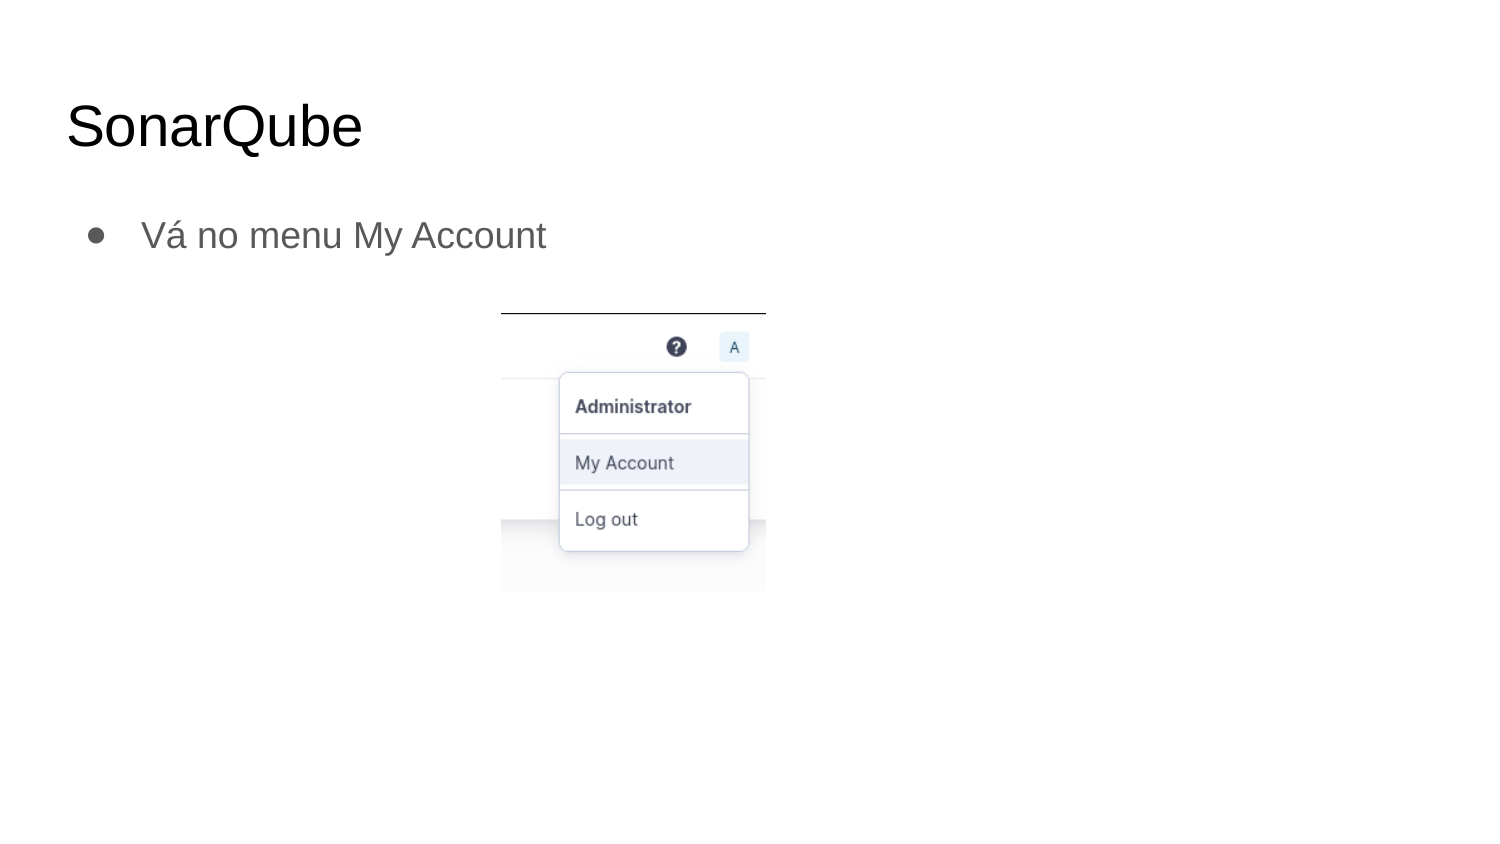

# SonarQube
Vá no menu My Account